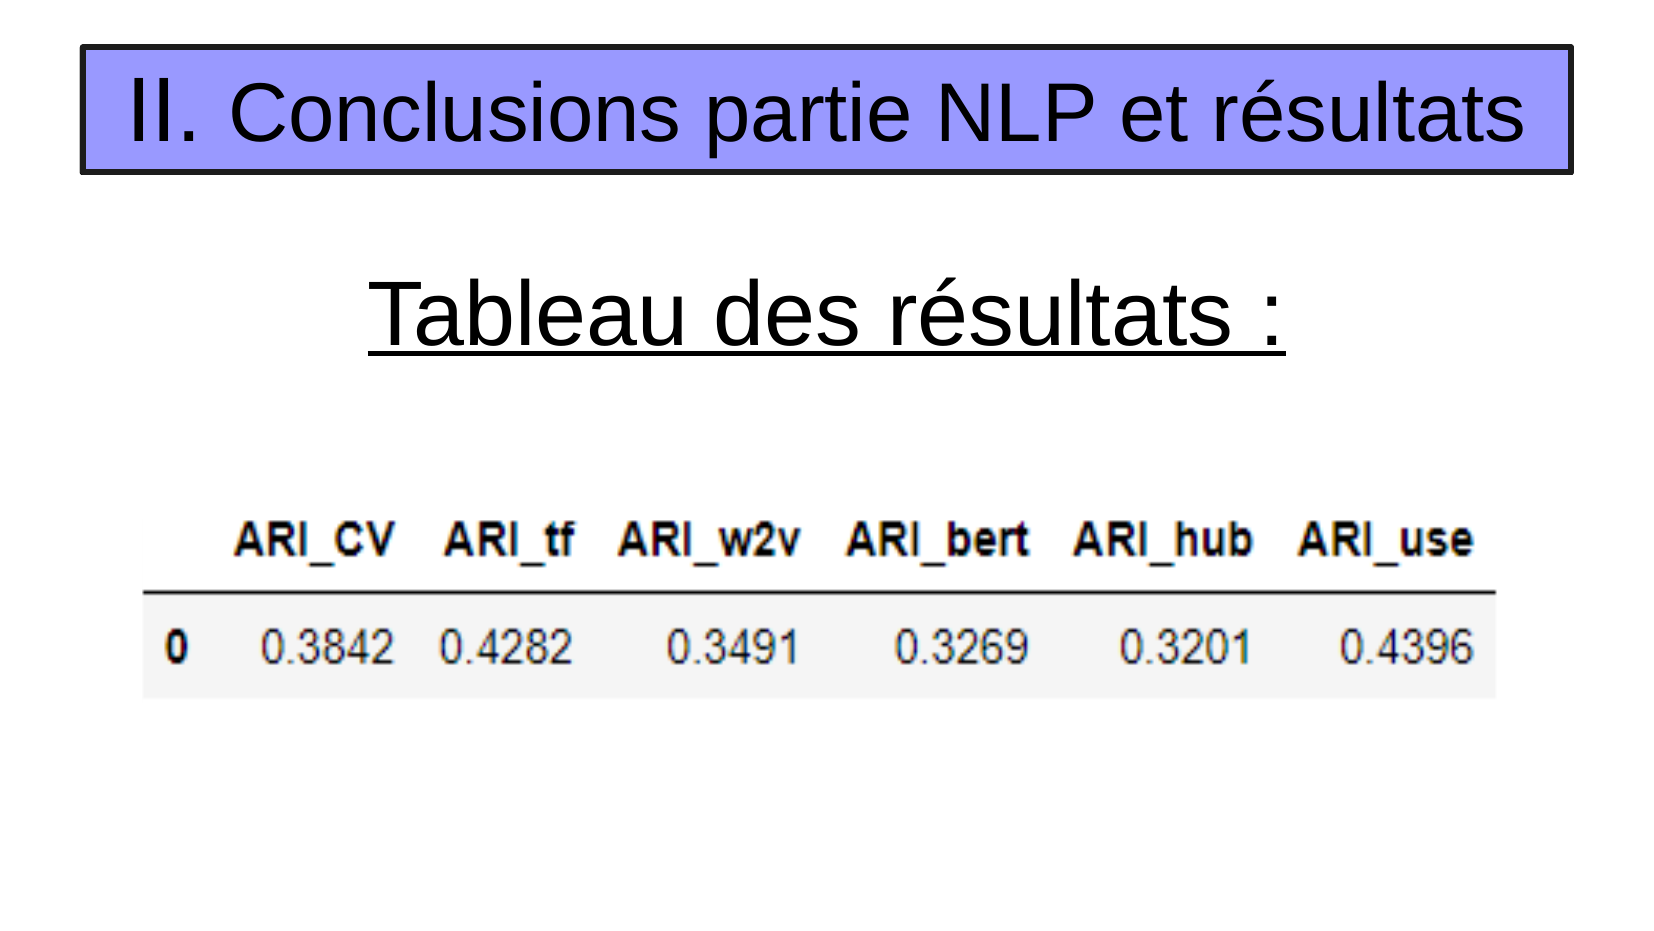

II. Conclusions partie NLP et résultats
# Tableau des résultats :